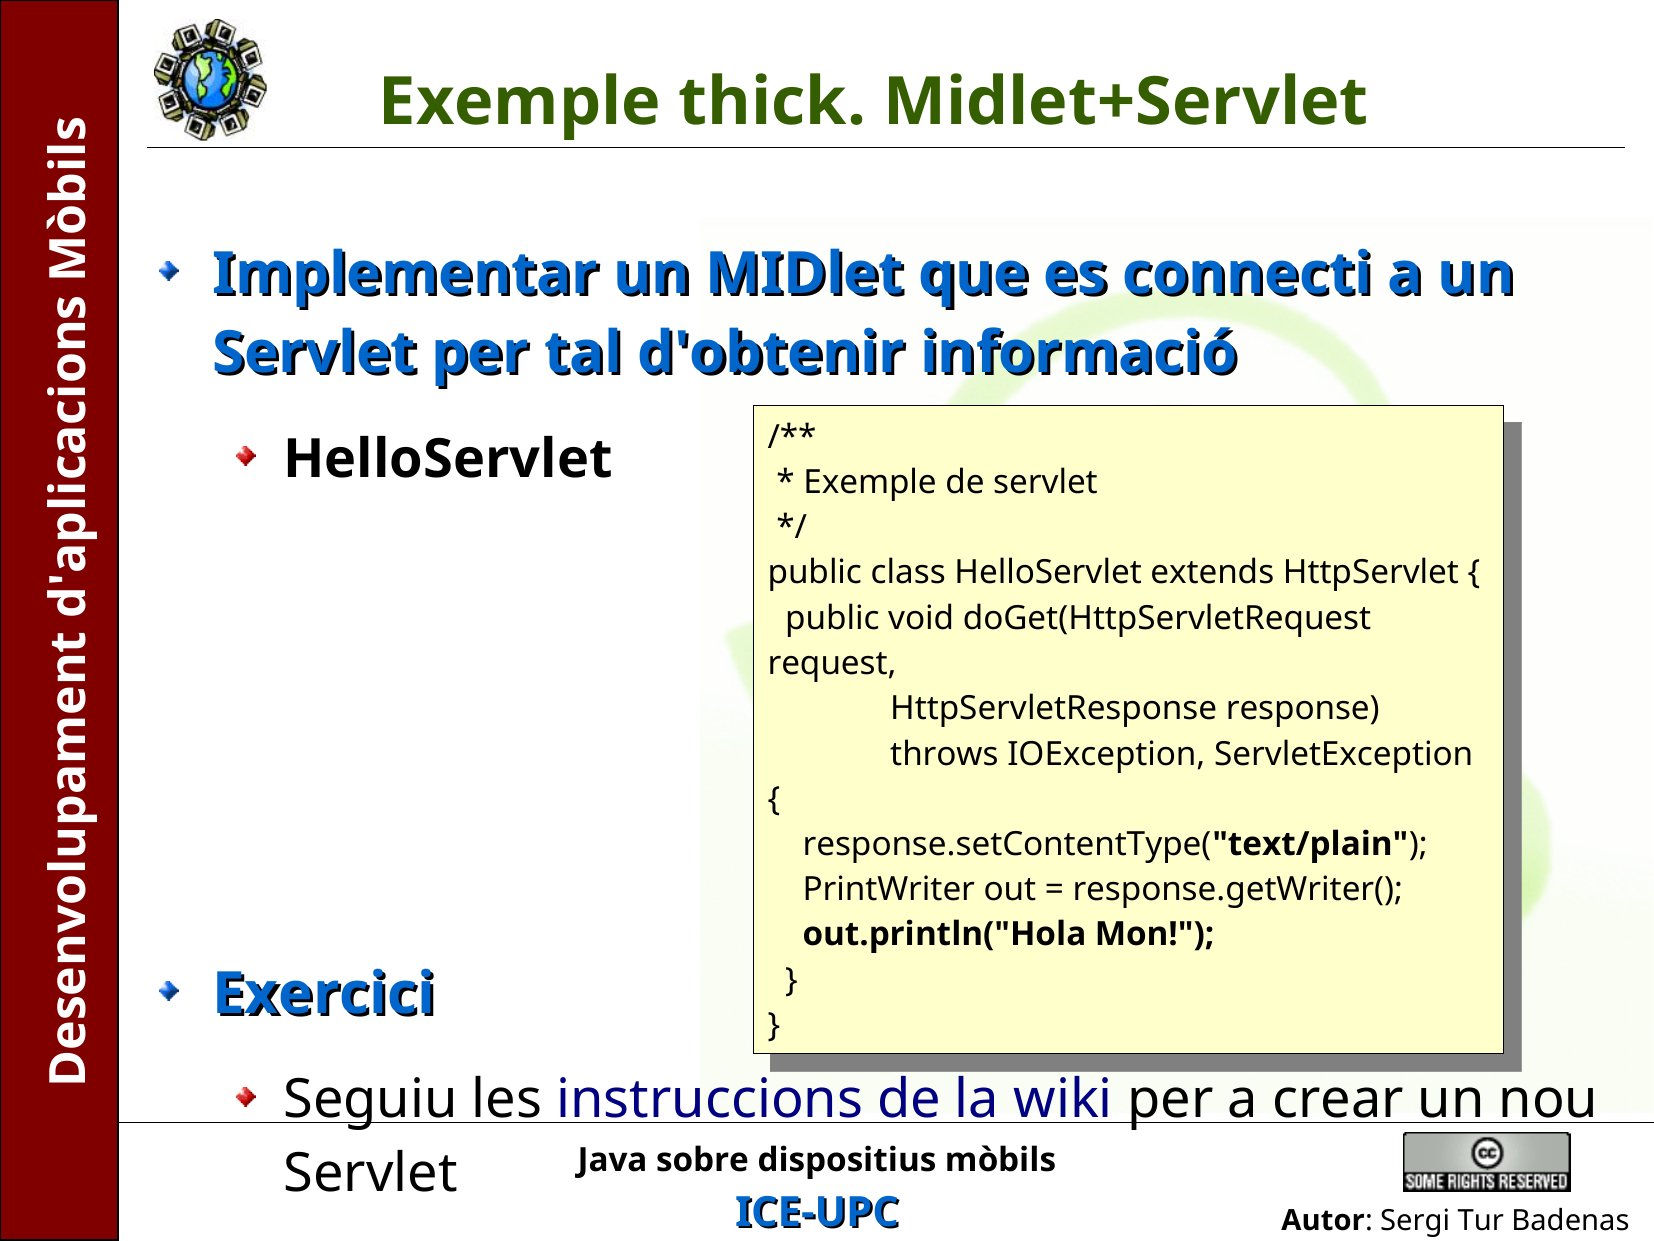

# Exemple thick. Midlet+Servlet
Implementar un MIDlet que es connecti a un Servlet per tal d'obtenir informació
HelloServlet
Exercici
Seguiu les instruccions de la wiki per a crear un nou Servlet
/**
 * Exemple de servlet
 */
public class HelloServlet extends HttpServlet {
 public void doGet(HttpServletRequest request,
 HttpServletResponse response)
 throws IOException, ServletException {
 response.setContentType("text/plain");
 PrintWriter out = response.getWriter();
 out.println("Hola Mon!");
 }
}